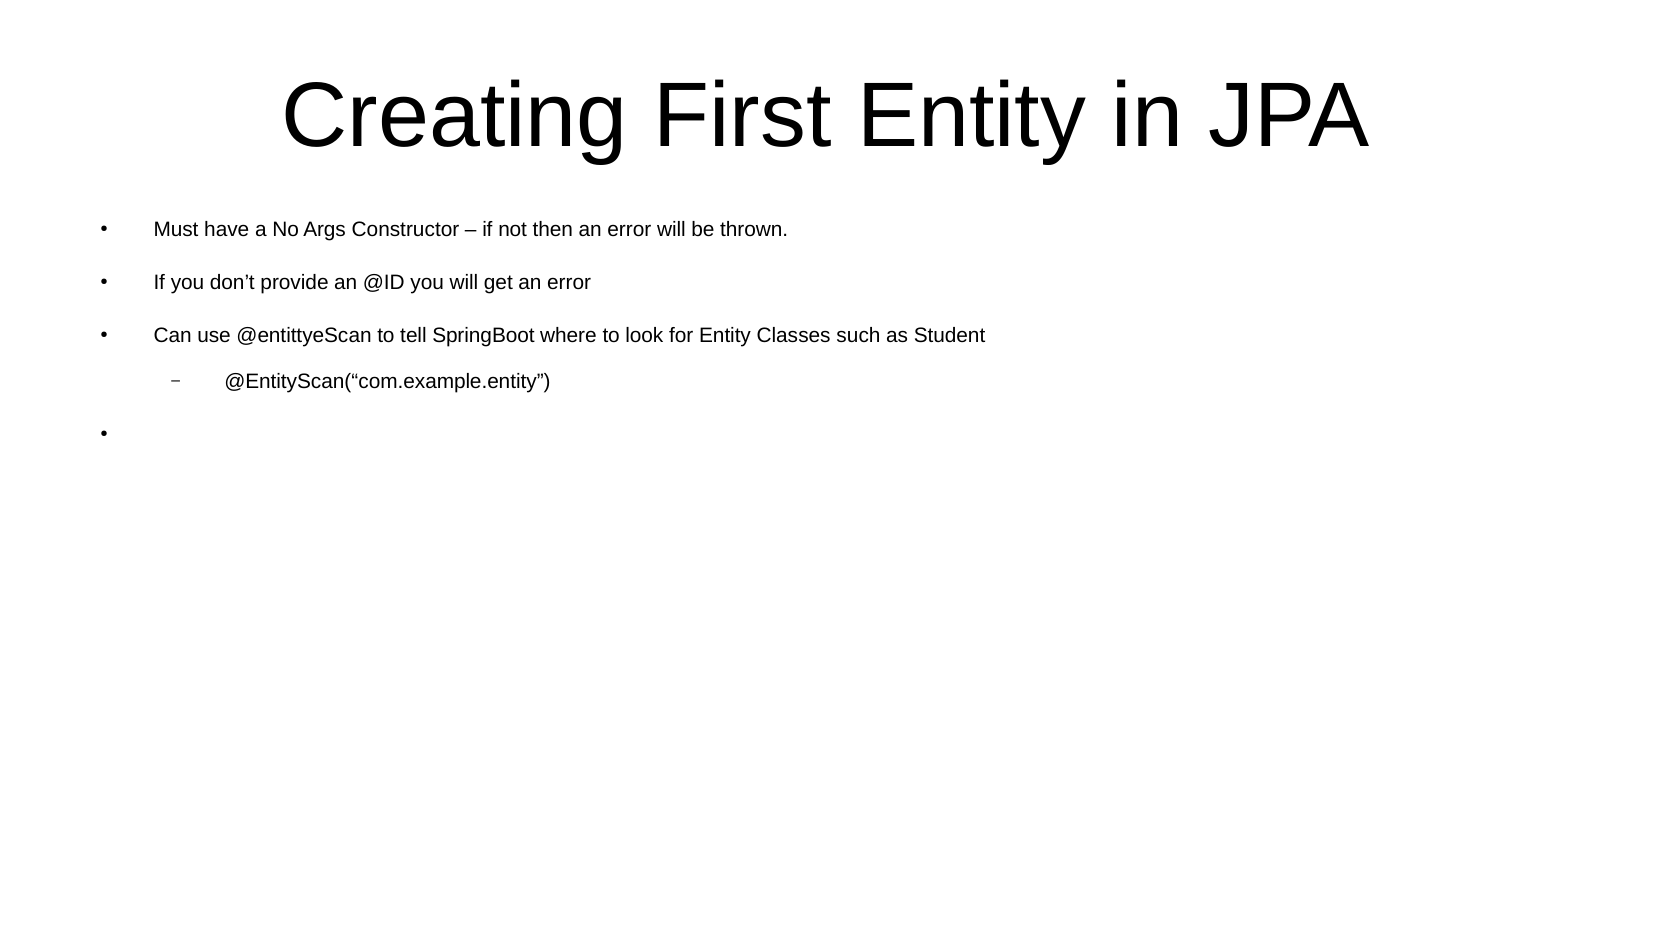

# Creating First Entity in JPA
Must have a No Args Constructor – if not then an error will be thrown.
If you don’t provide an @ID you will get an error
Can use @entittyeScan to tell SpringBoot where to look for Entity Classes such as Student
@EntityScan(“com.example.entity”)